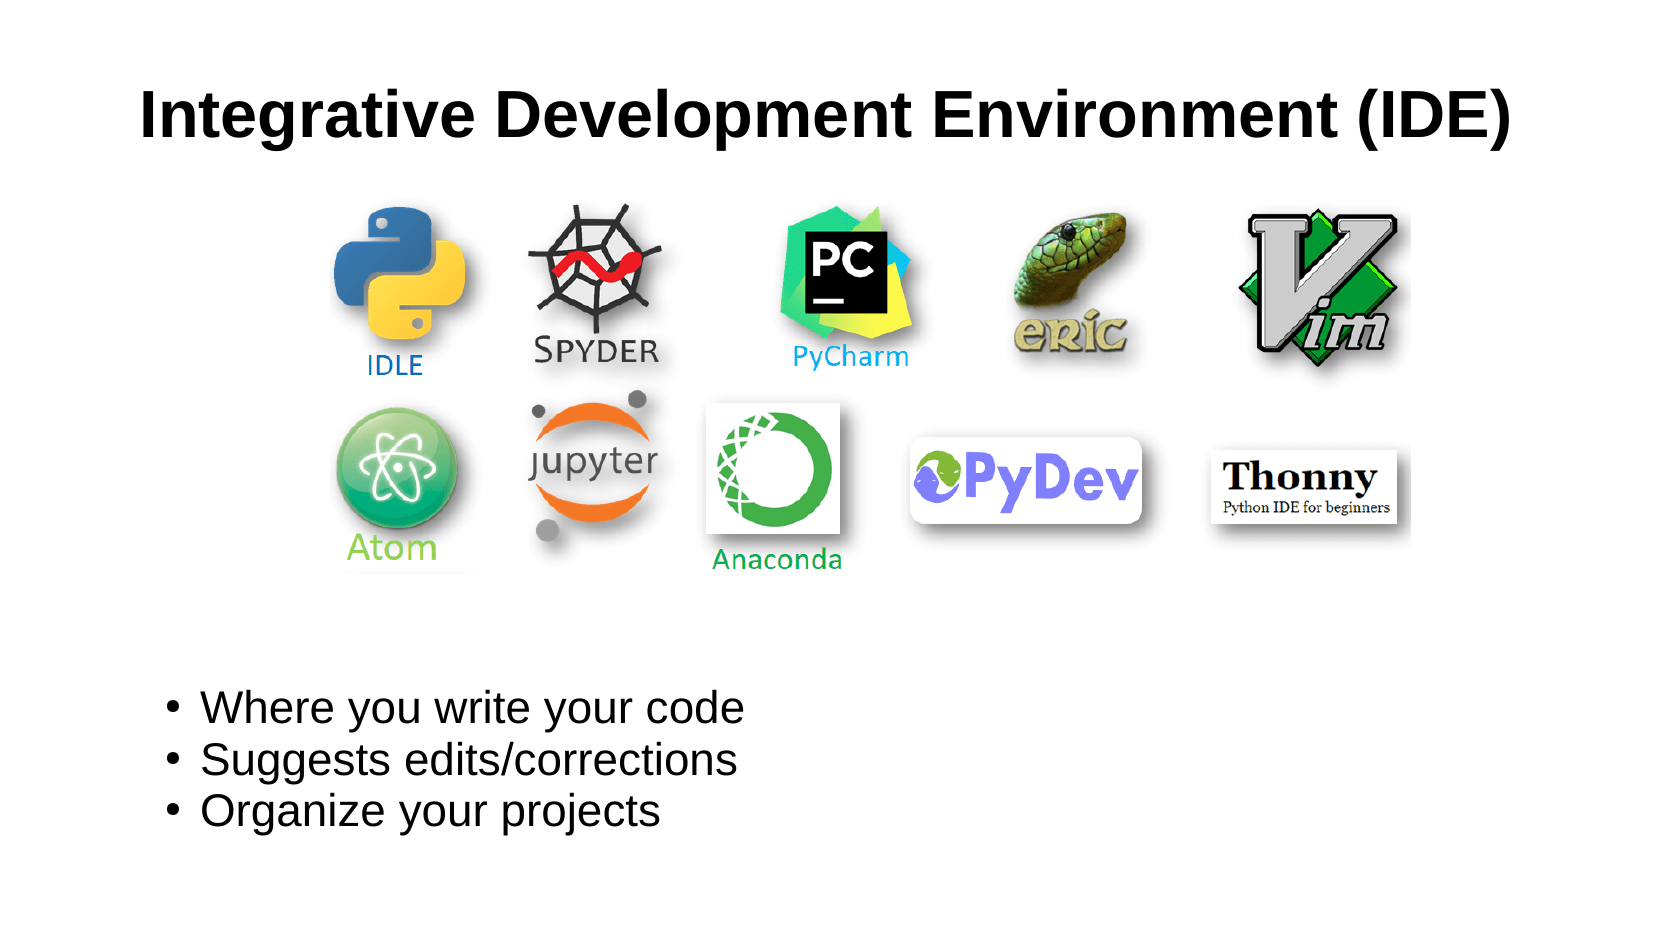

# Integrative Development Environment (IDE)
Where you write your code
Suggests edits/corrections
Organize your projects